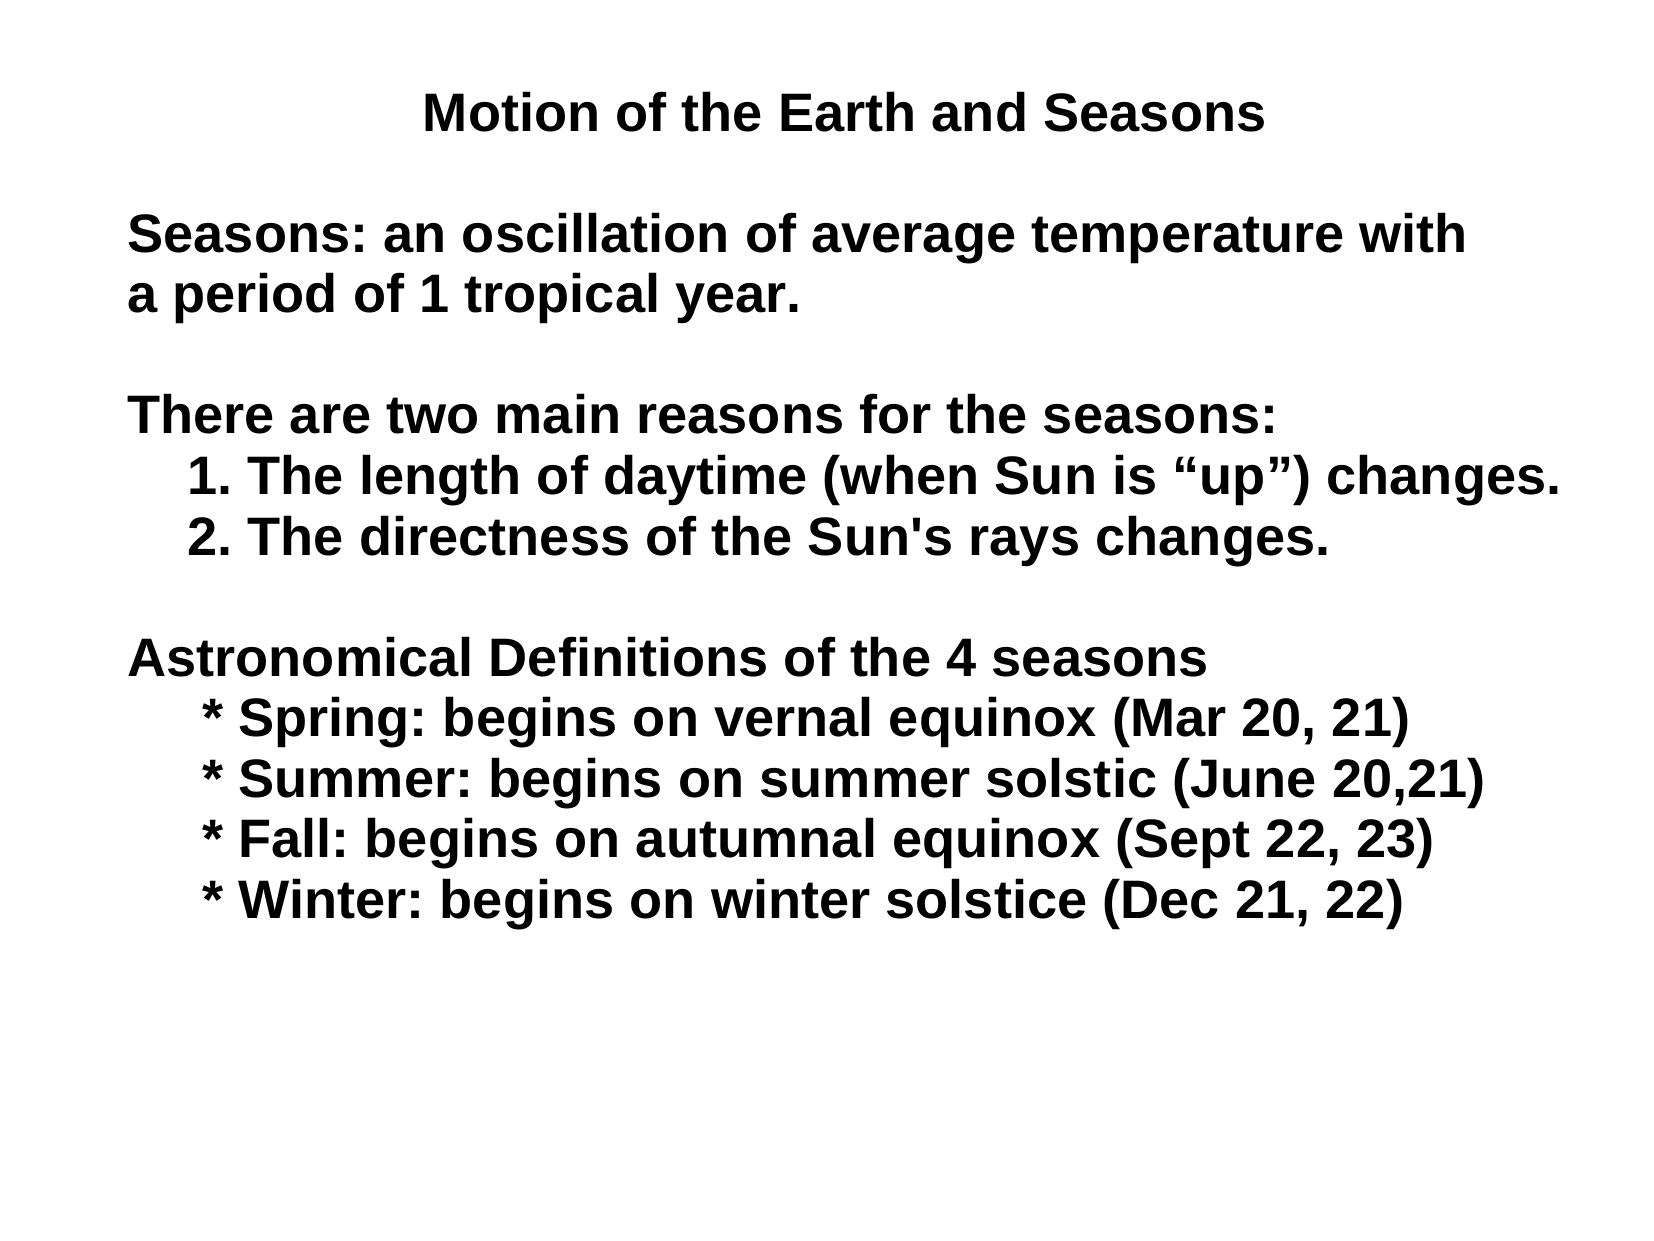

Motion of the Earth and Seasons
Seasons: an oscillation of average temperature with
a period of 1 tropical year.
There are two main reasons for the seasons:
 1. The length of daytime (when Sun is “up”) changes.
 2. The directness of the Sun's rays changes.
Astronomical Definitions of the 4 seasons
	* Spring: begins on vernal equinox (Mar 20, 21)
 * Summer: begins on summer solstic (June 20,21)
 * Fall: begins on autumnal equinox (Sept 22, 23)
 * Winter: begins on winter solstice (Dec 21, 22)